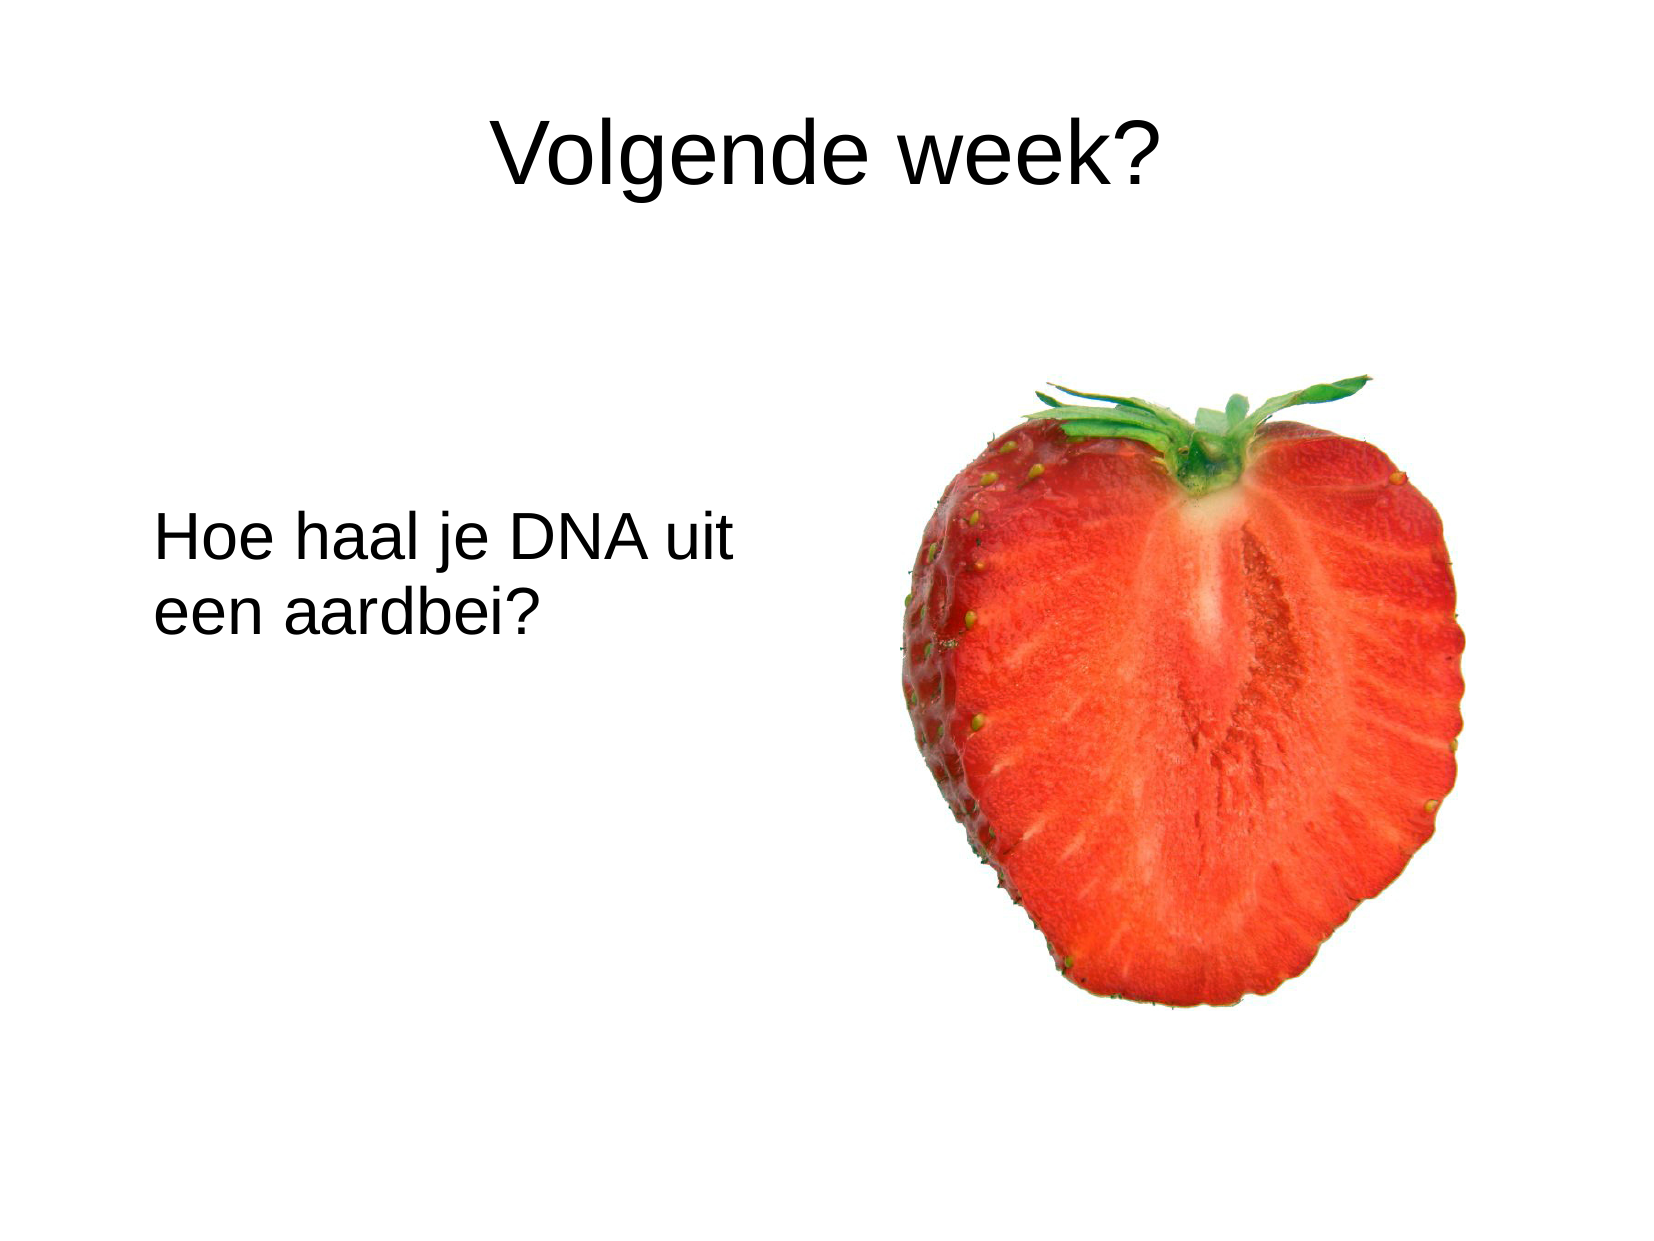

# Volgende week?
Hoe haal je DNA uit een aardbei?